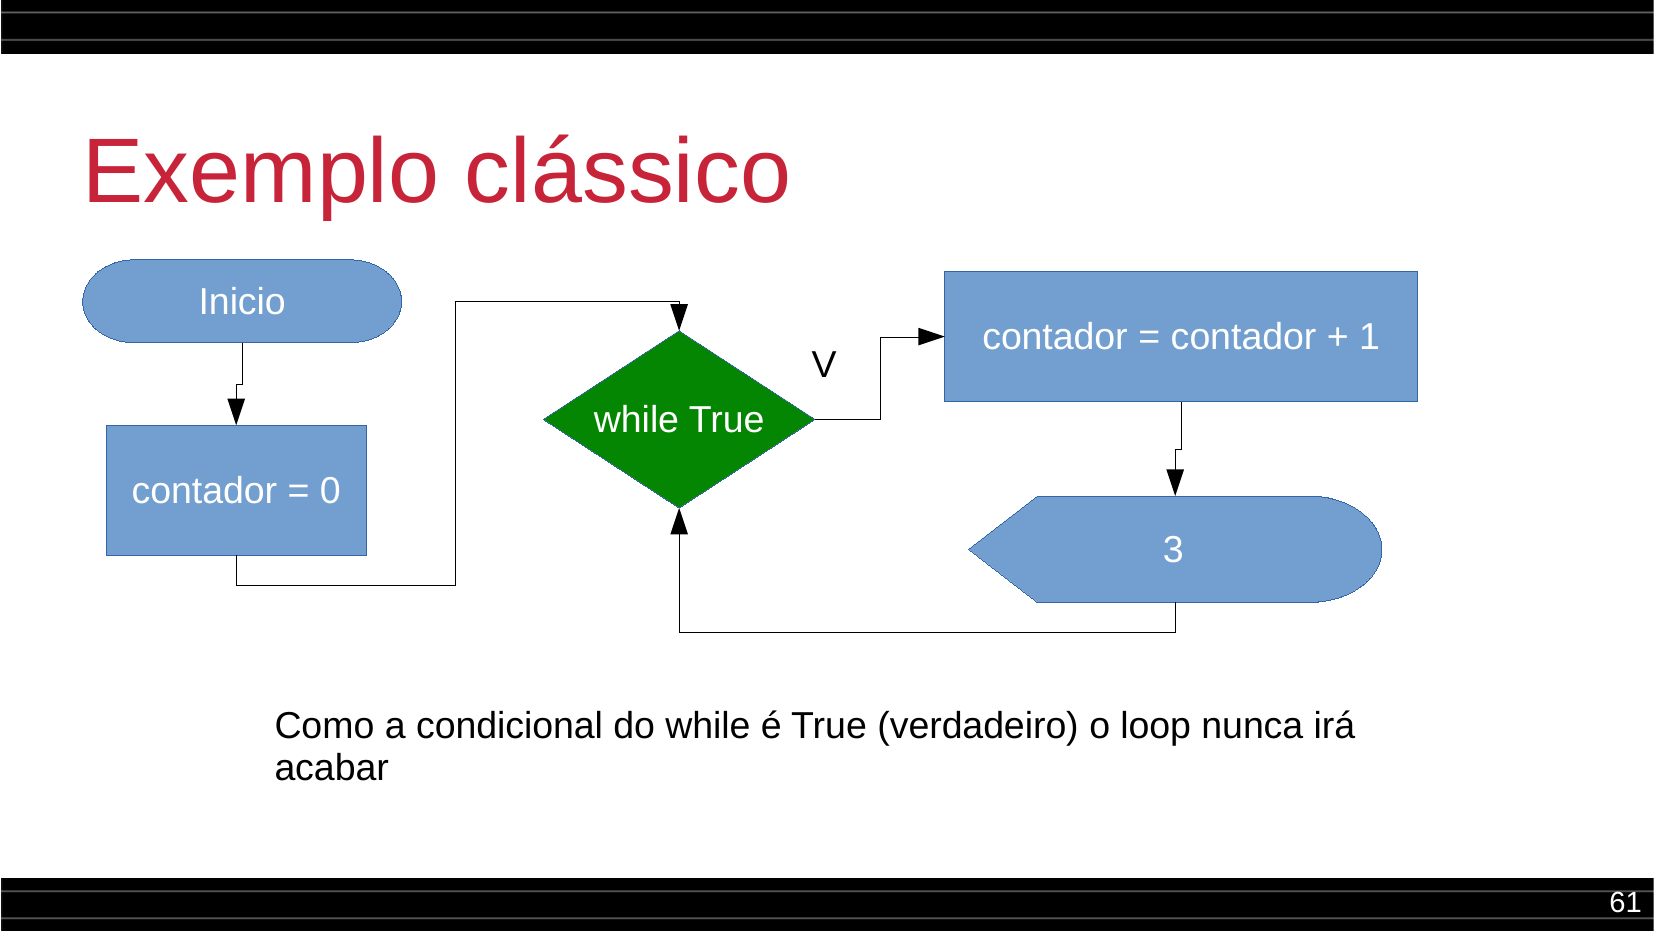

# Exemplo clássico
Inicio
contador = contador + 1
while True
V
contador = 0
3
Como a condicional do while é True (verdadeiro) o loop nunca irá acabar